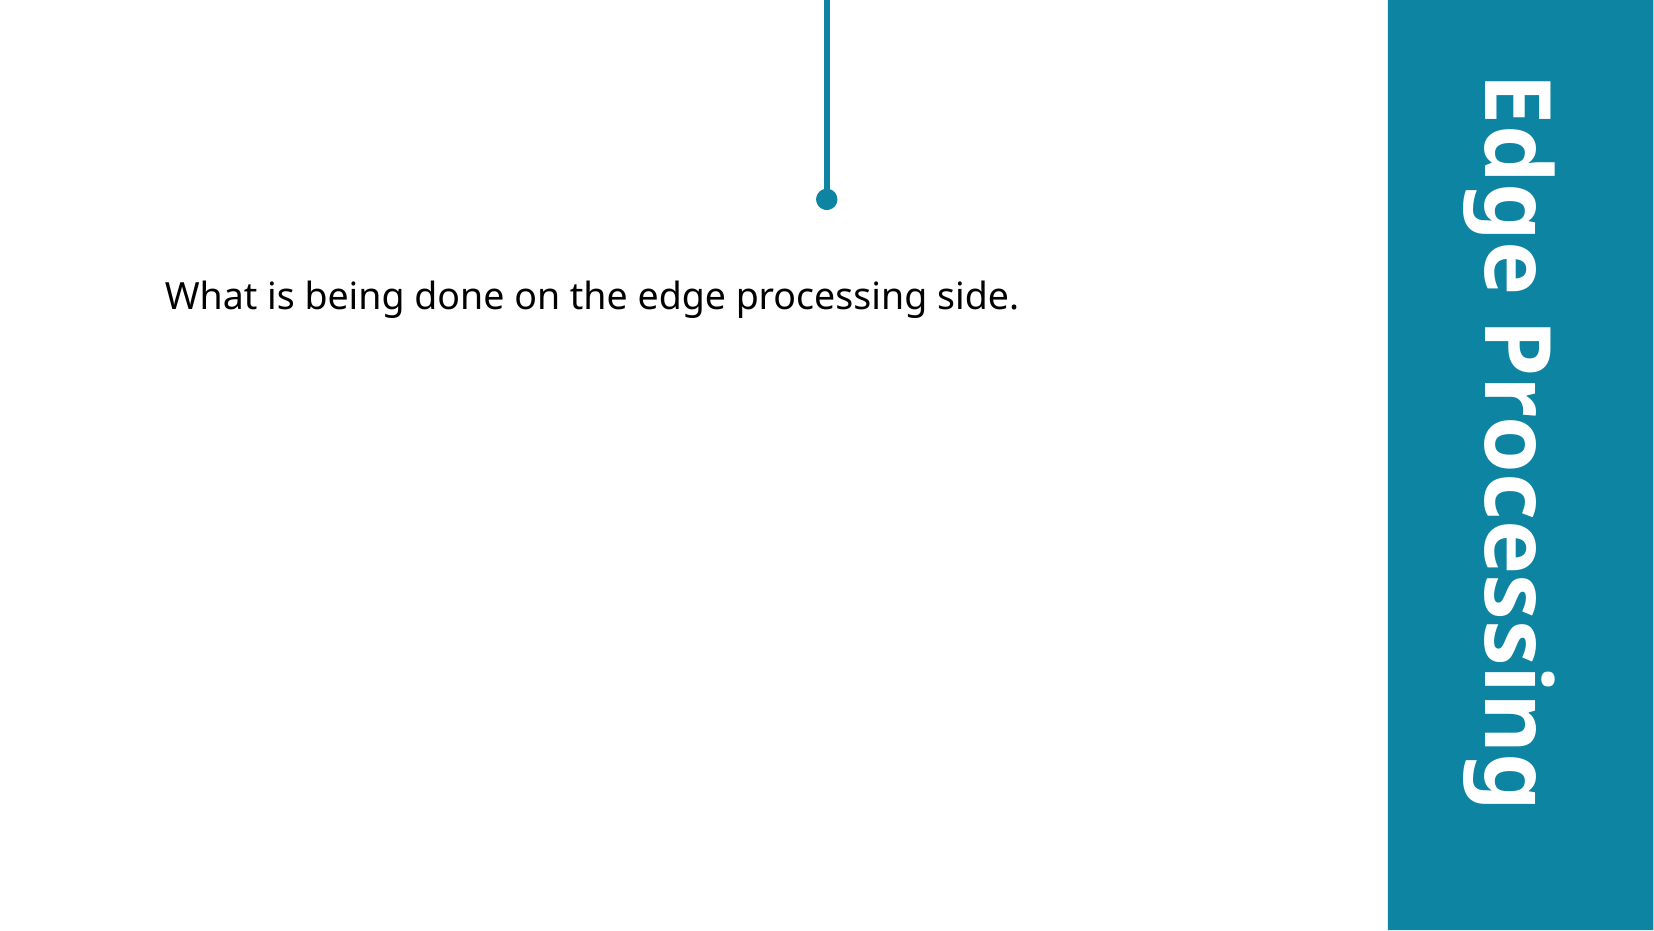

What is being done on the edge processing side.
# Edge Processing